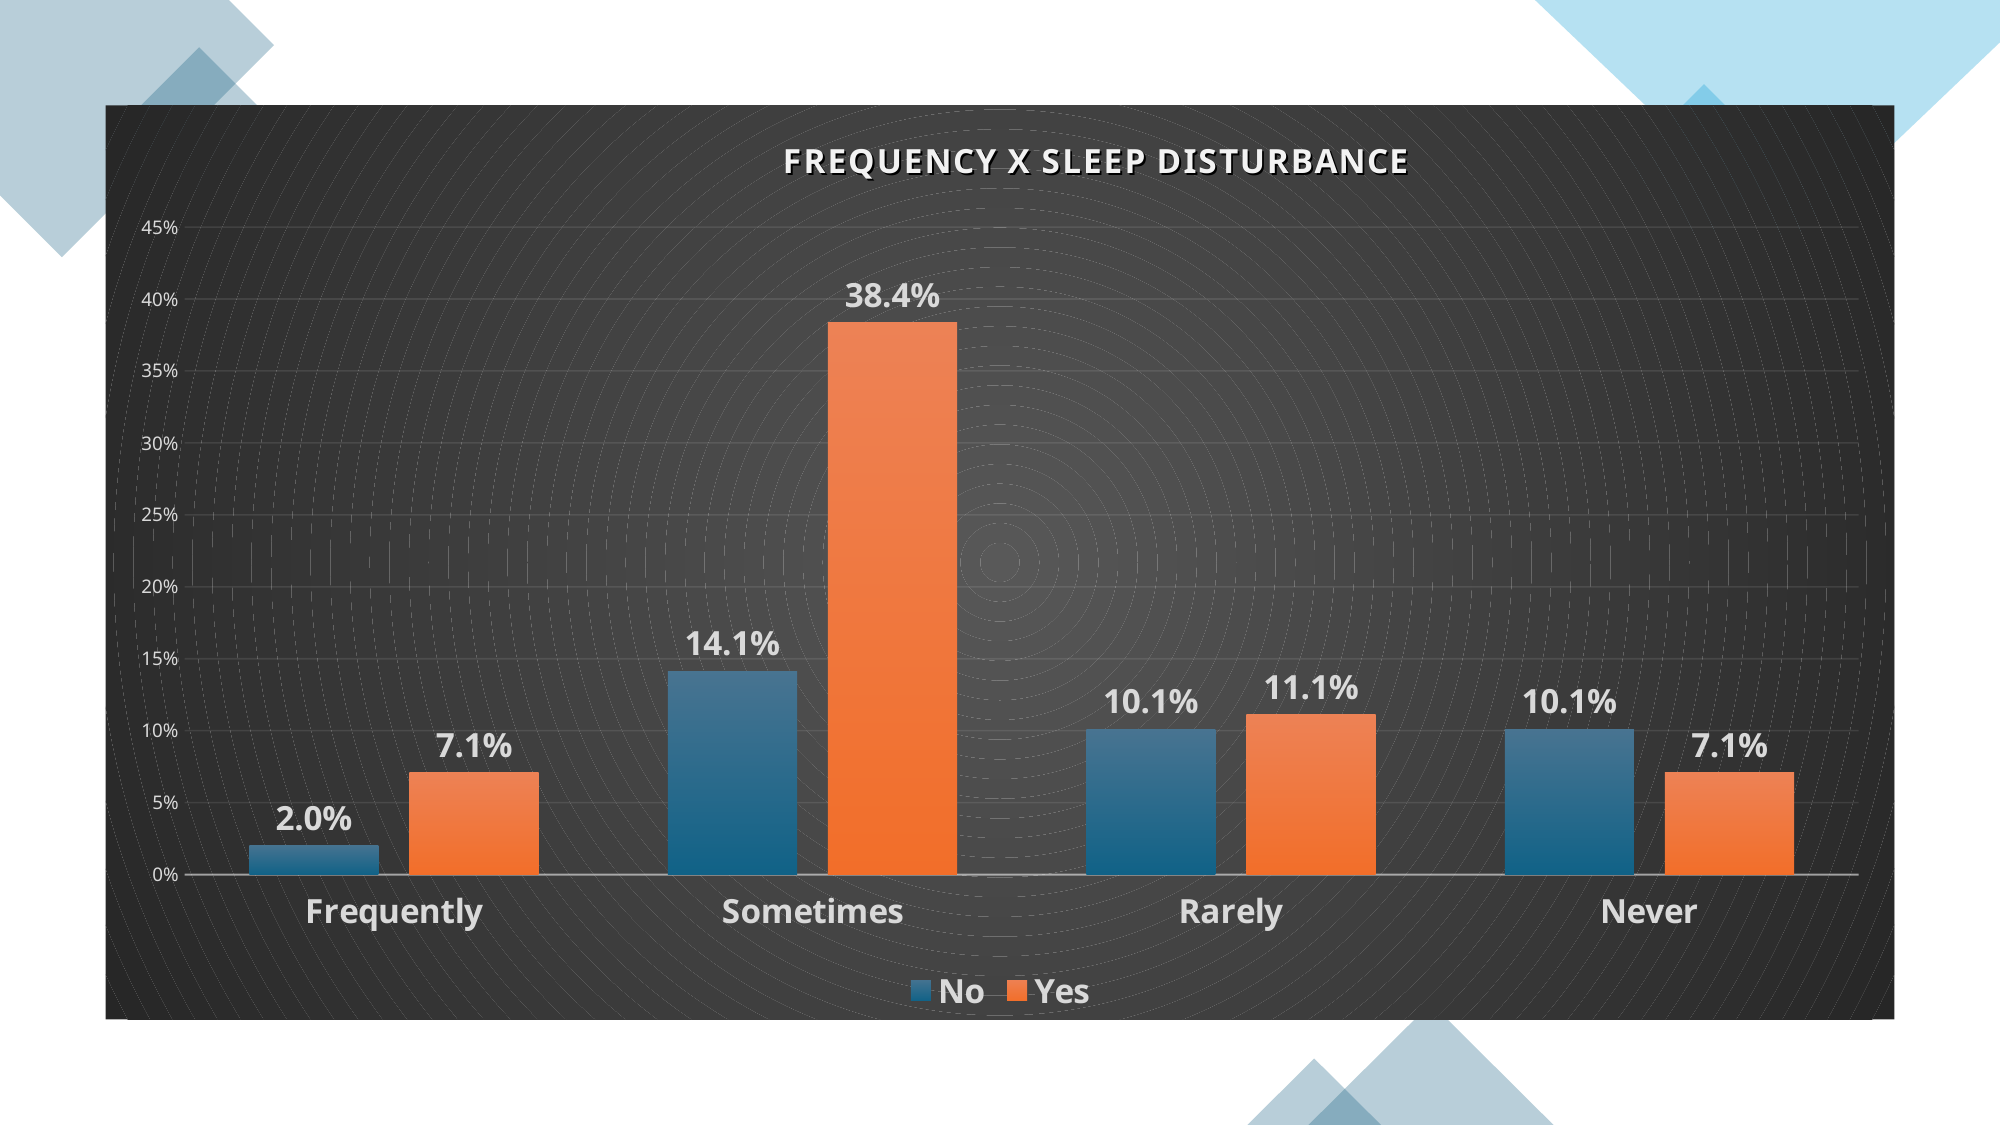

### Chart: FREQUENCY X SLEEP DISTURBANCE
| Category | No | Yes |
|---|---|---|
| Frequently | 0.0202020202020202 | 0.0707070707070707 |
| Sometimes | 0.141414141414141 | 0.383838383838384 |
| Rarely | 0.101010101010101 | 0.111111111111111 |
| Never | 0.101010101010101 | 0.0707070707070707 |